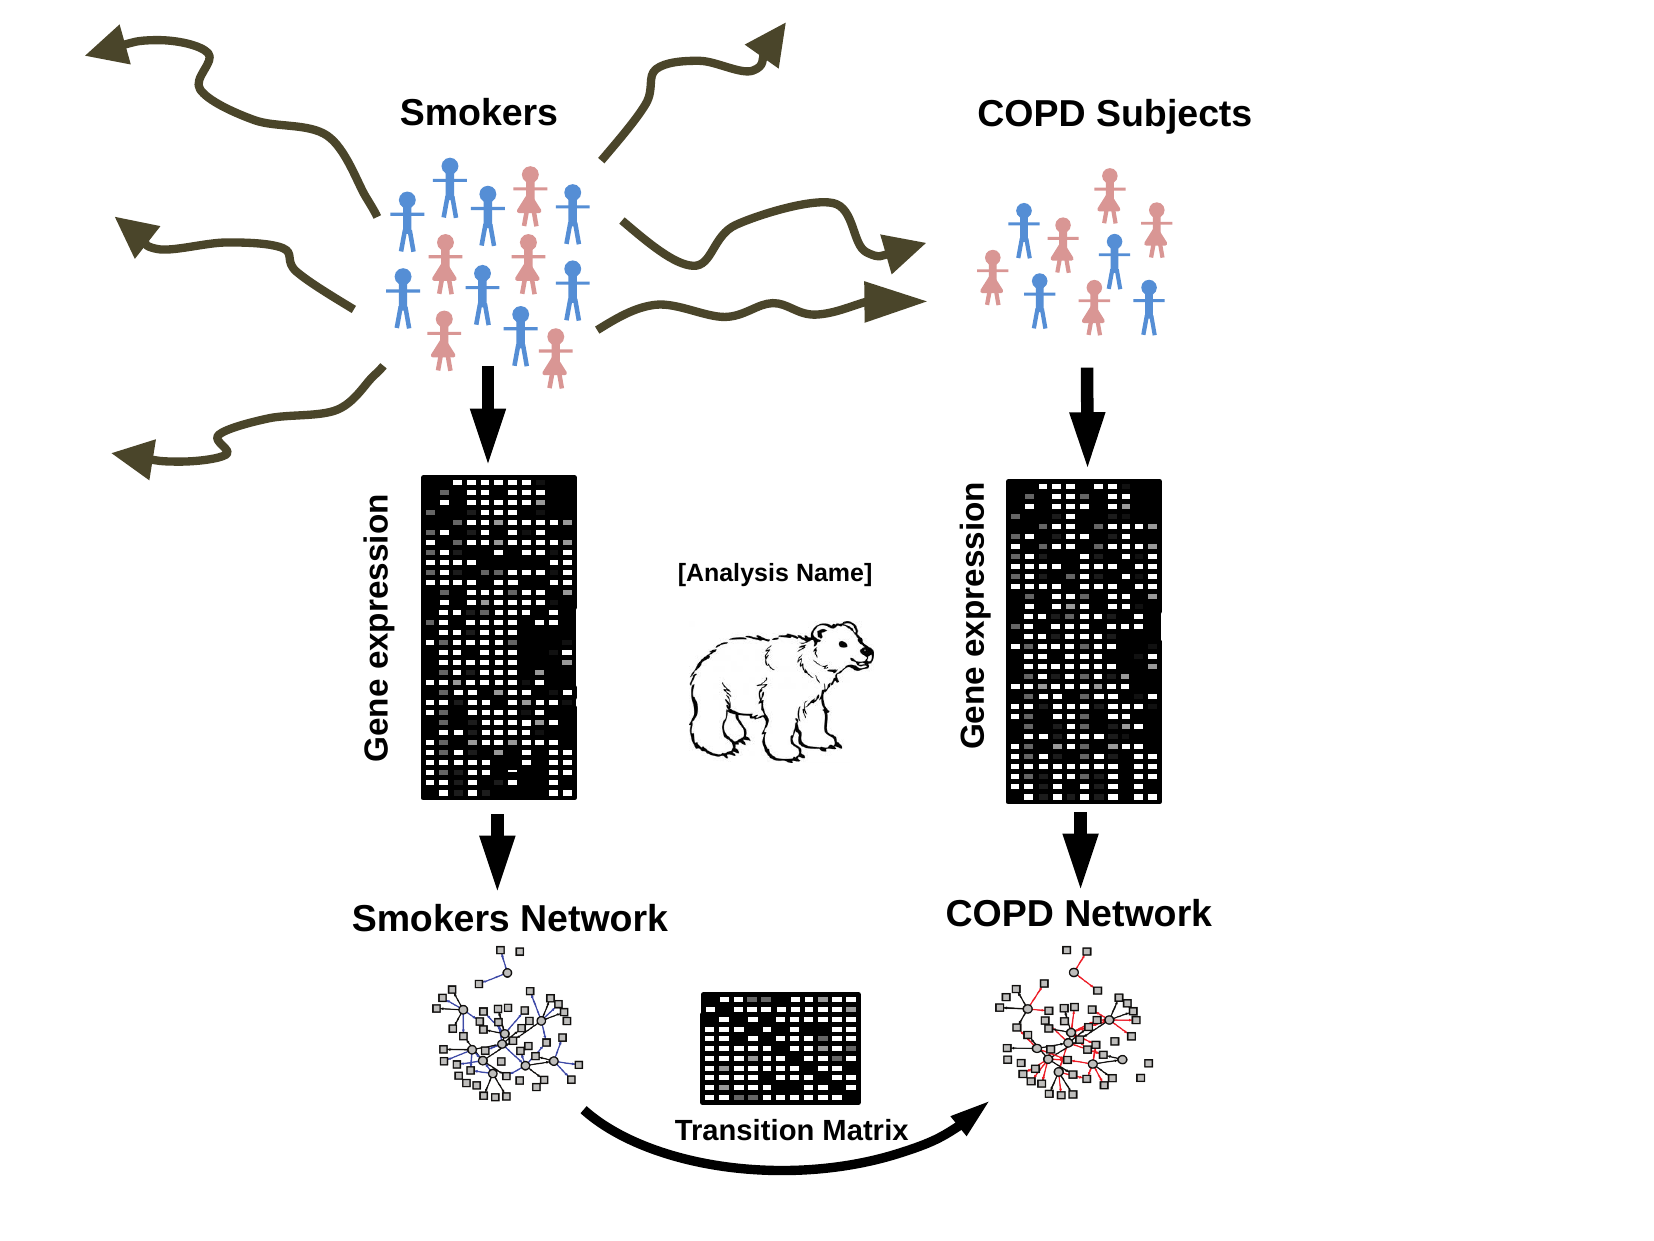

Smokers
COPD Subjects
[Analysis Name]
Gene expression
Gene expression
COPD Network
Smokers Network
Transition Matrix